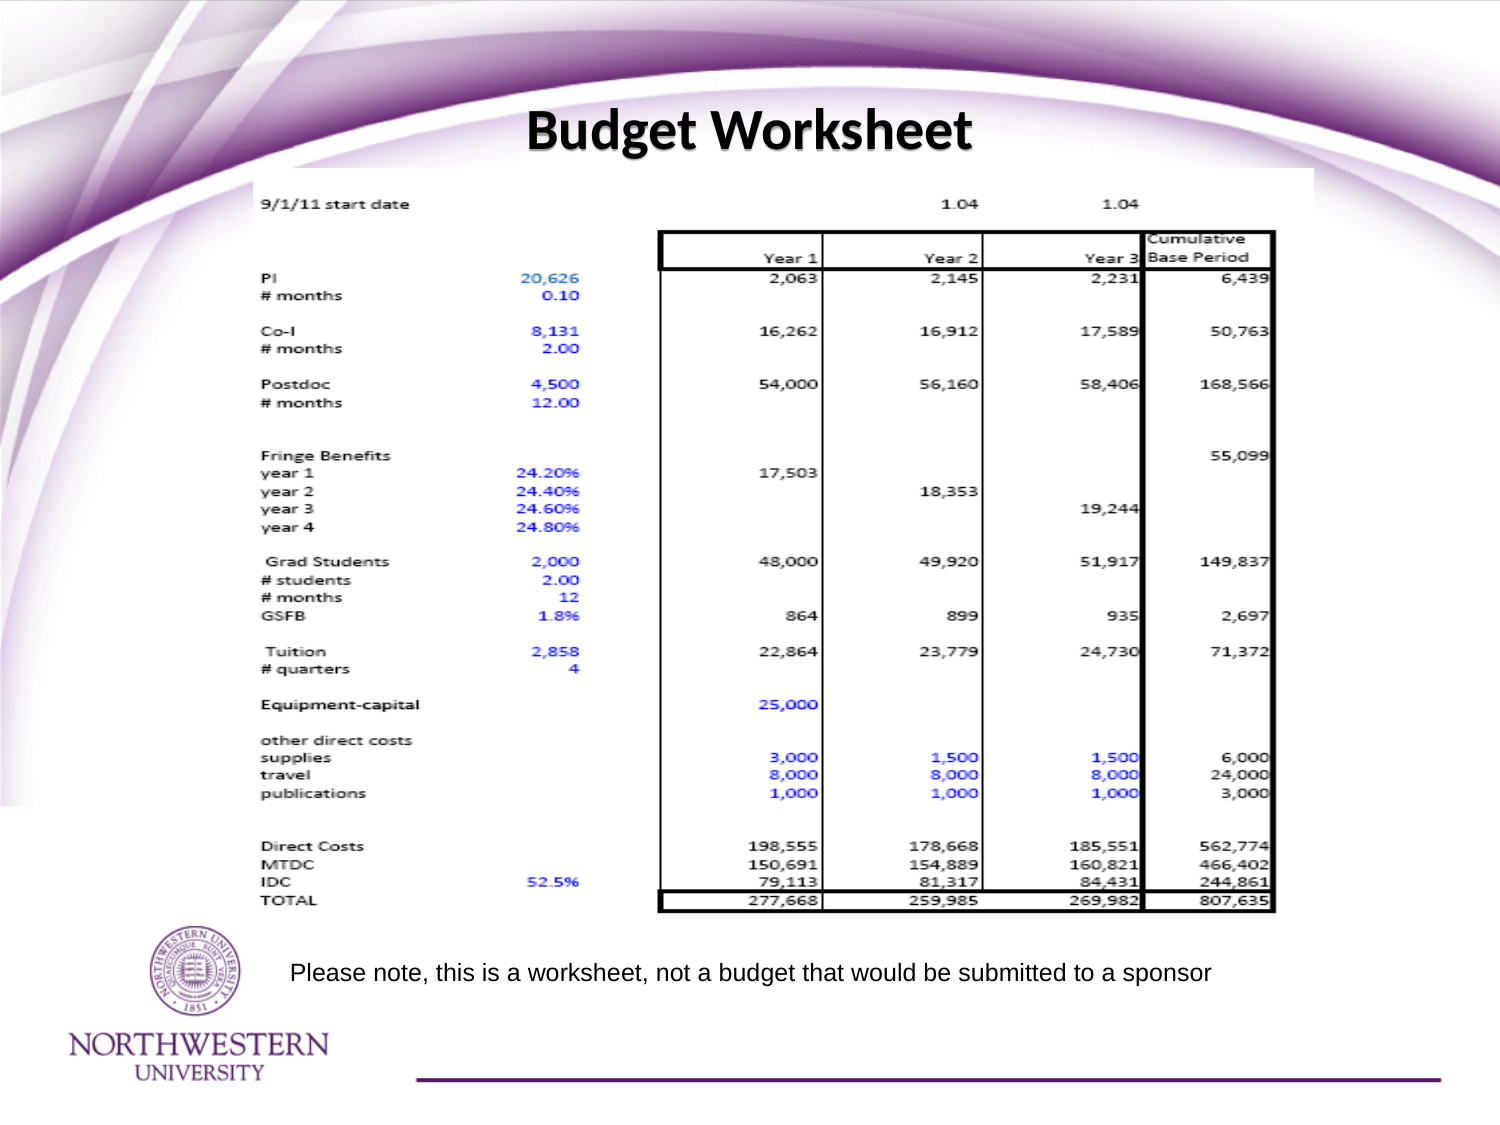

# Budget Worksheet
Please note, this is a worksheet, not a budget that would be submitted to a sponsor